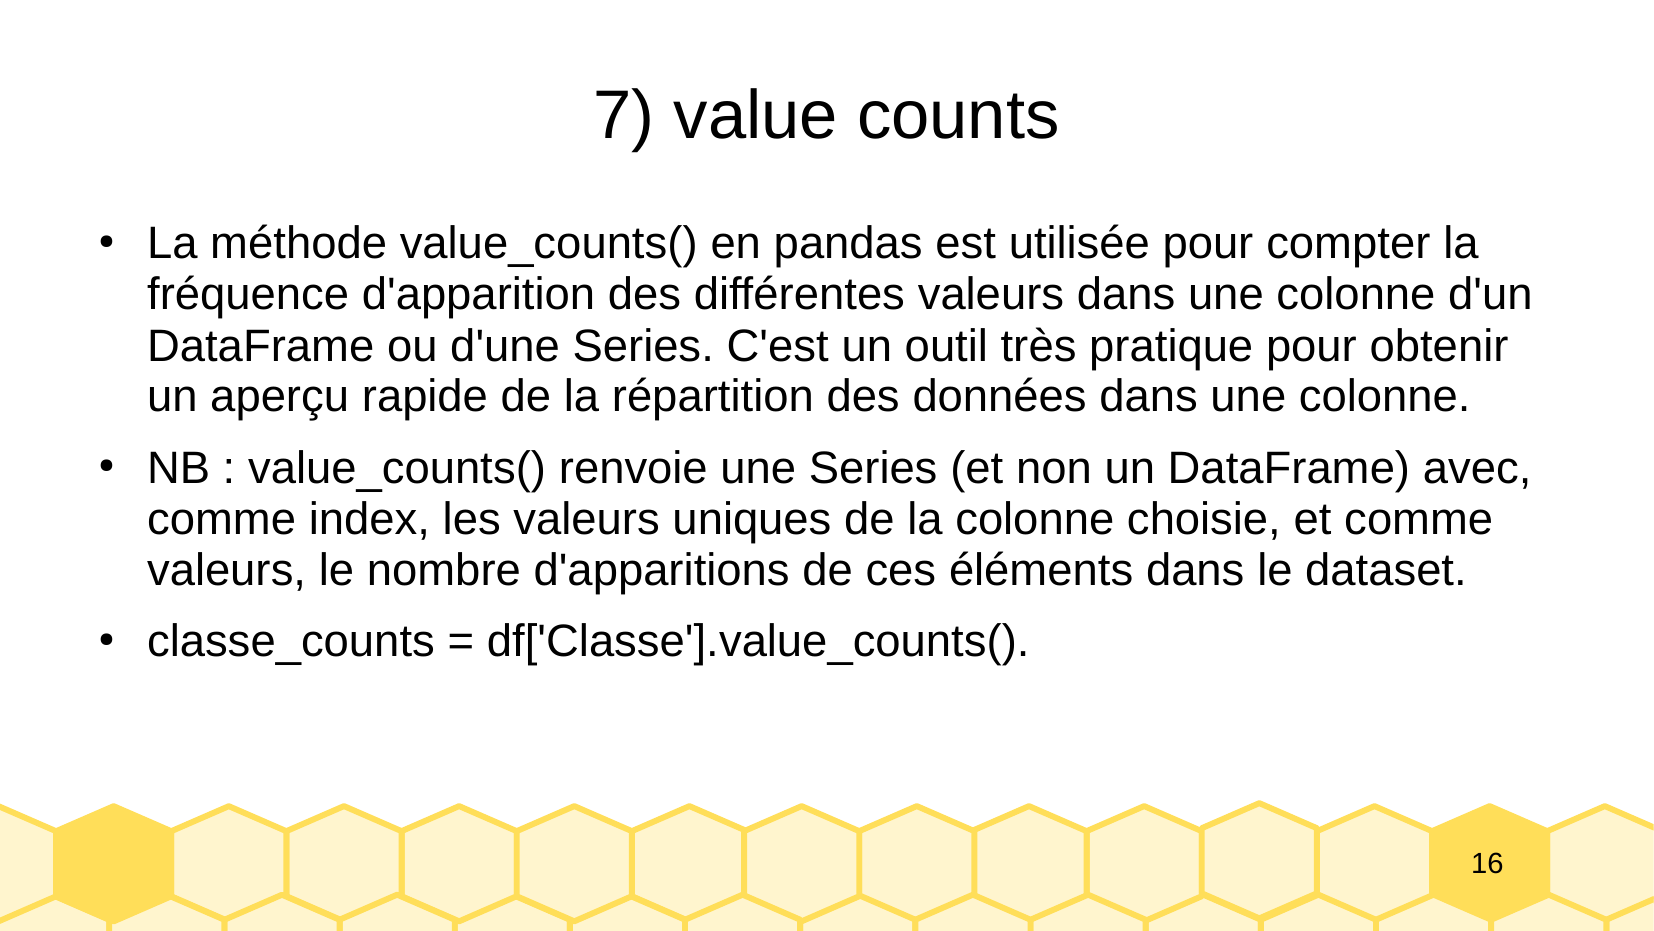

# 7) value counts
La méthode value_counts() en pandas est utilisée pour compter la fréquence d'apparition des différentes valeurs dans une colonne d'un DataFrame ou d'une Series. C'est un outil très pratique pour obtenir un aperçu rapide de la répartition des données dans une colonne.
NB : value_counts() renvoie une Series (et non un DataFrame) avec, comme index, les valeurs uniques de la colonne choisie, et comme valeurs, le nombre d'apparitions de ces éléments dans le dataset.
classe_counts = df['Classe'].value_counts().